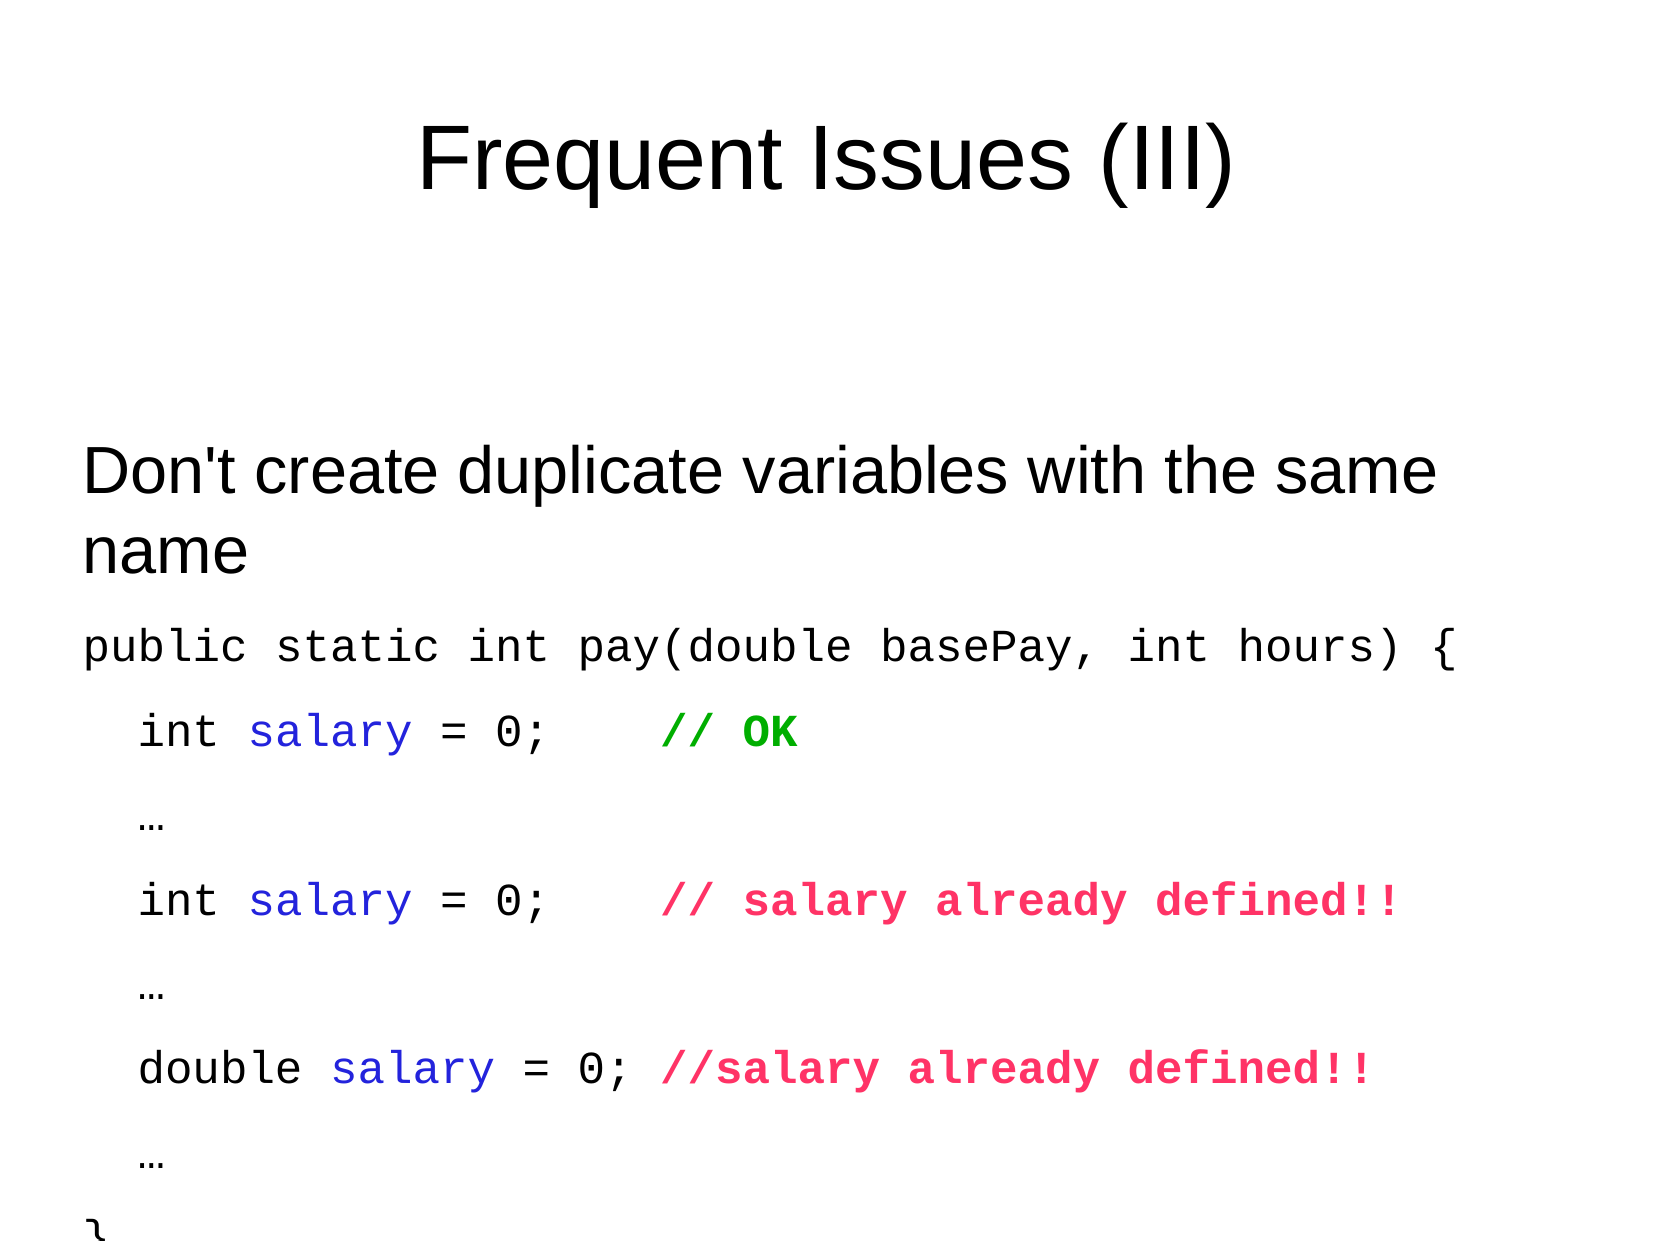

Frequent Issues (III)
# Don't create duplicate variables with the same name
public static int pay(double basePay, int hours) {
 int salary = 0; // OK
 …
 int salary = 0; // salary already defined!!
 …
 double salary = 0; //salary already defined!!
 …
}